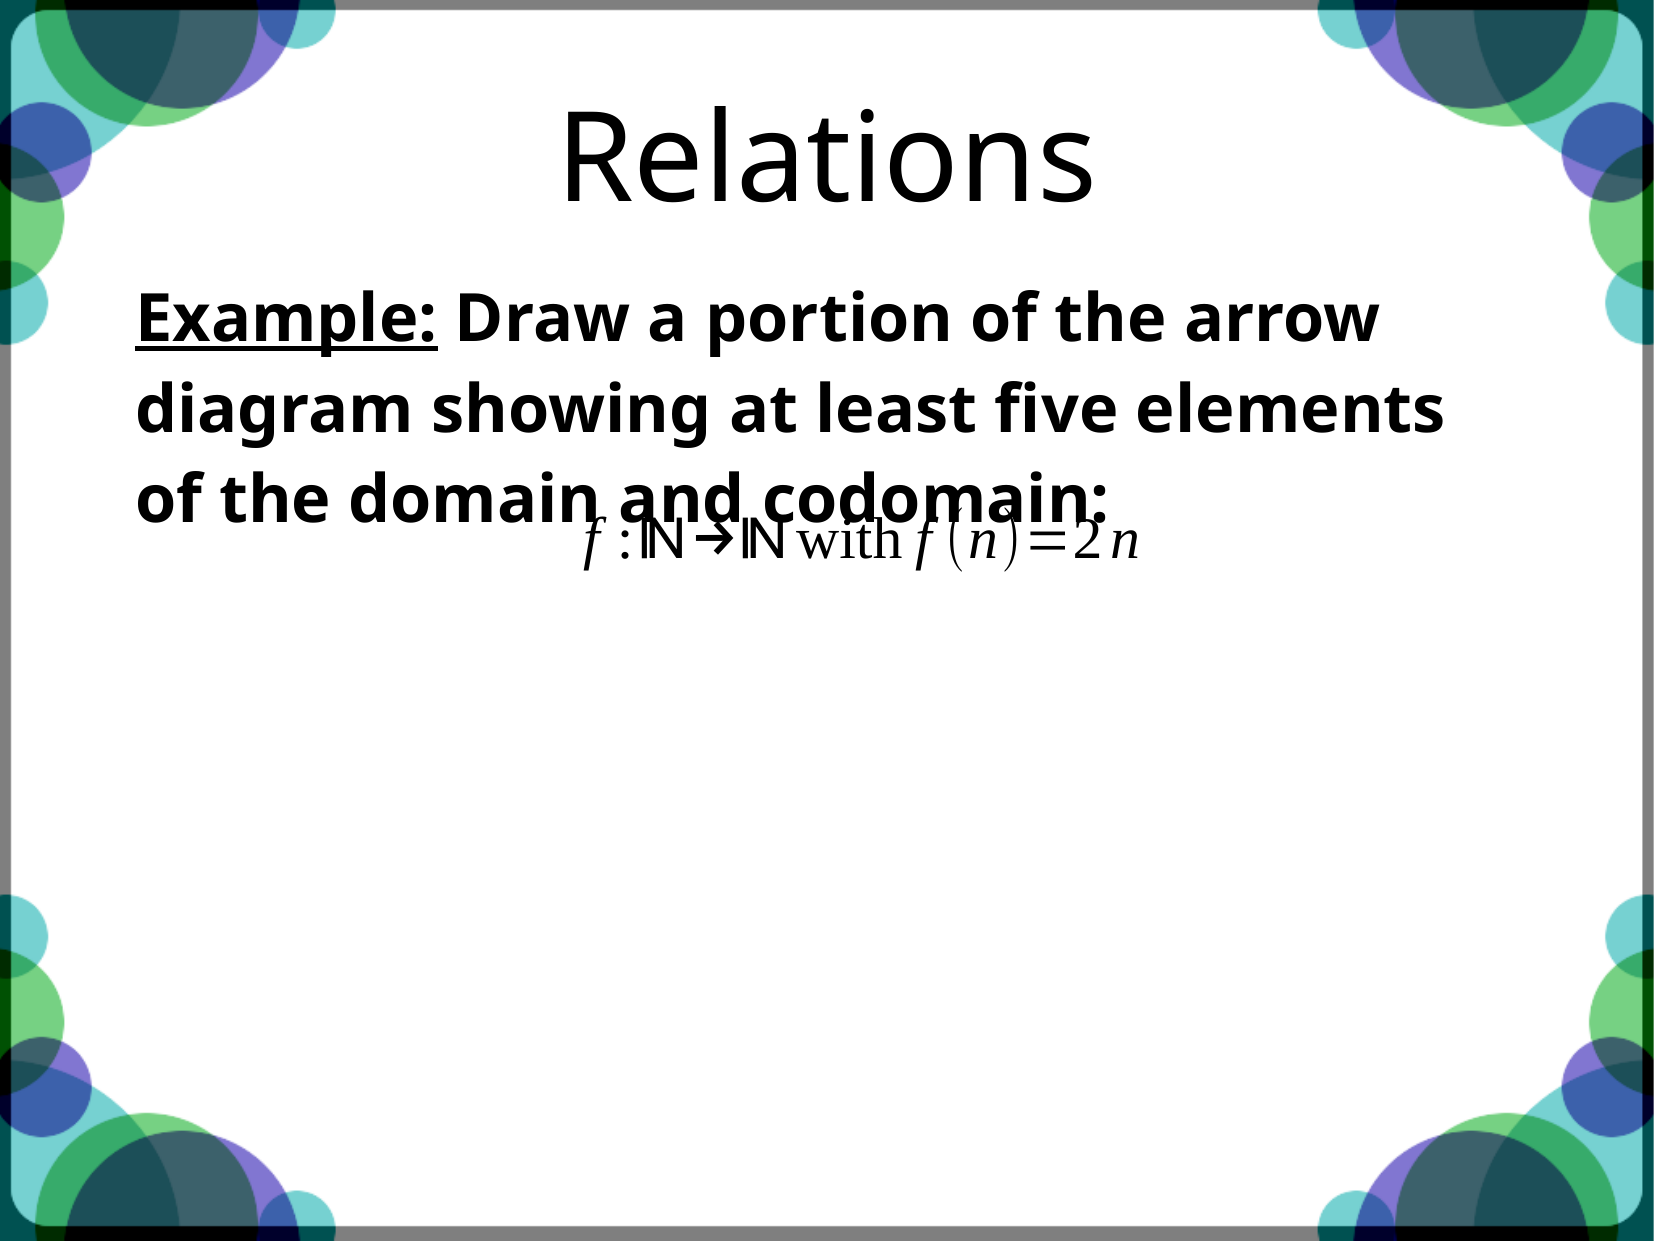

# Relations
Example: Draw a portion of the arrow diagram showing at least five elements of the domain and codomain: